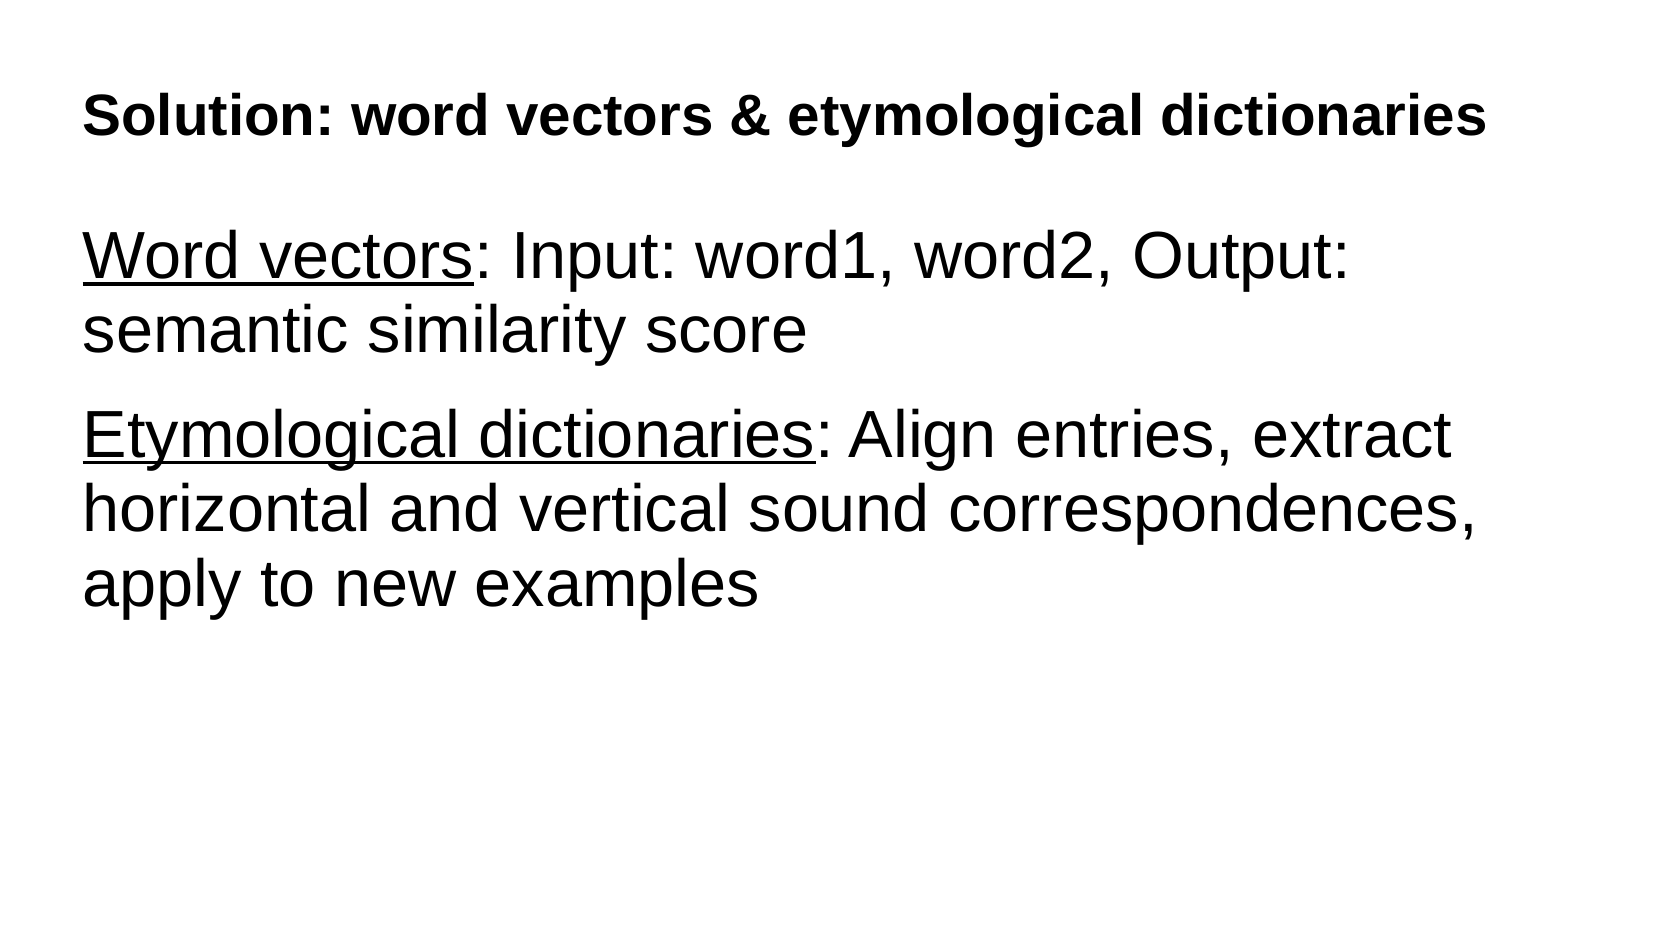

# Solution: word vectors & etymological dictionaries
Word vectors: Input: word1, word2, Output: semantic similarity score
Etymological dictionaries: Align entries, extract horizontal and vertical sound correspondences, apply to new examples